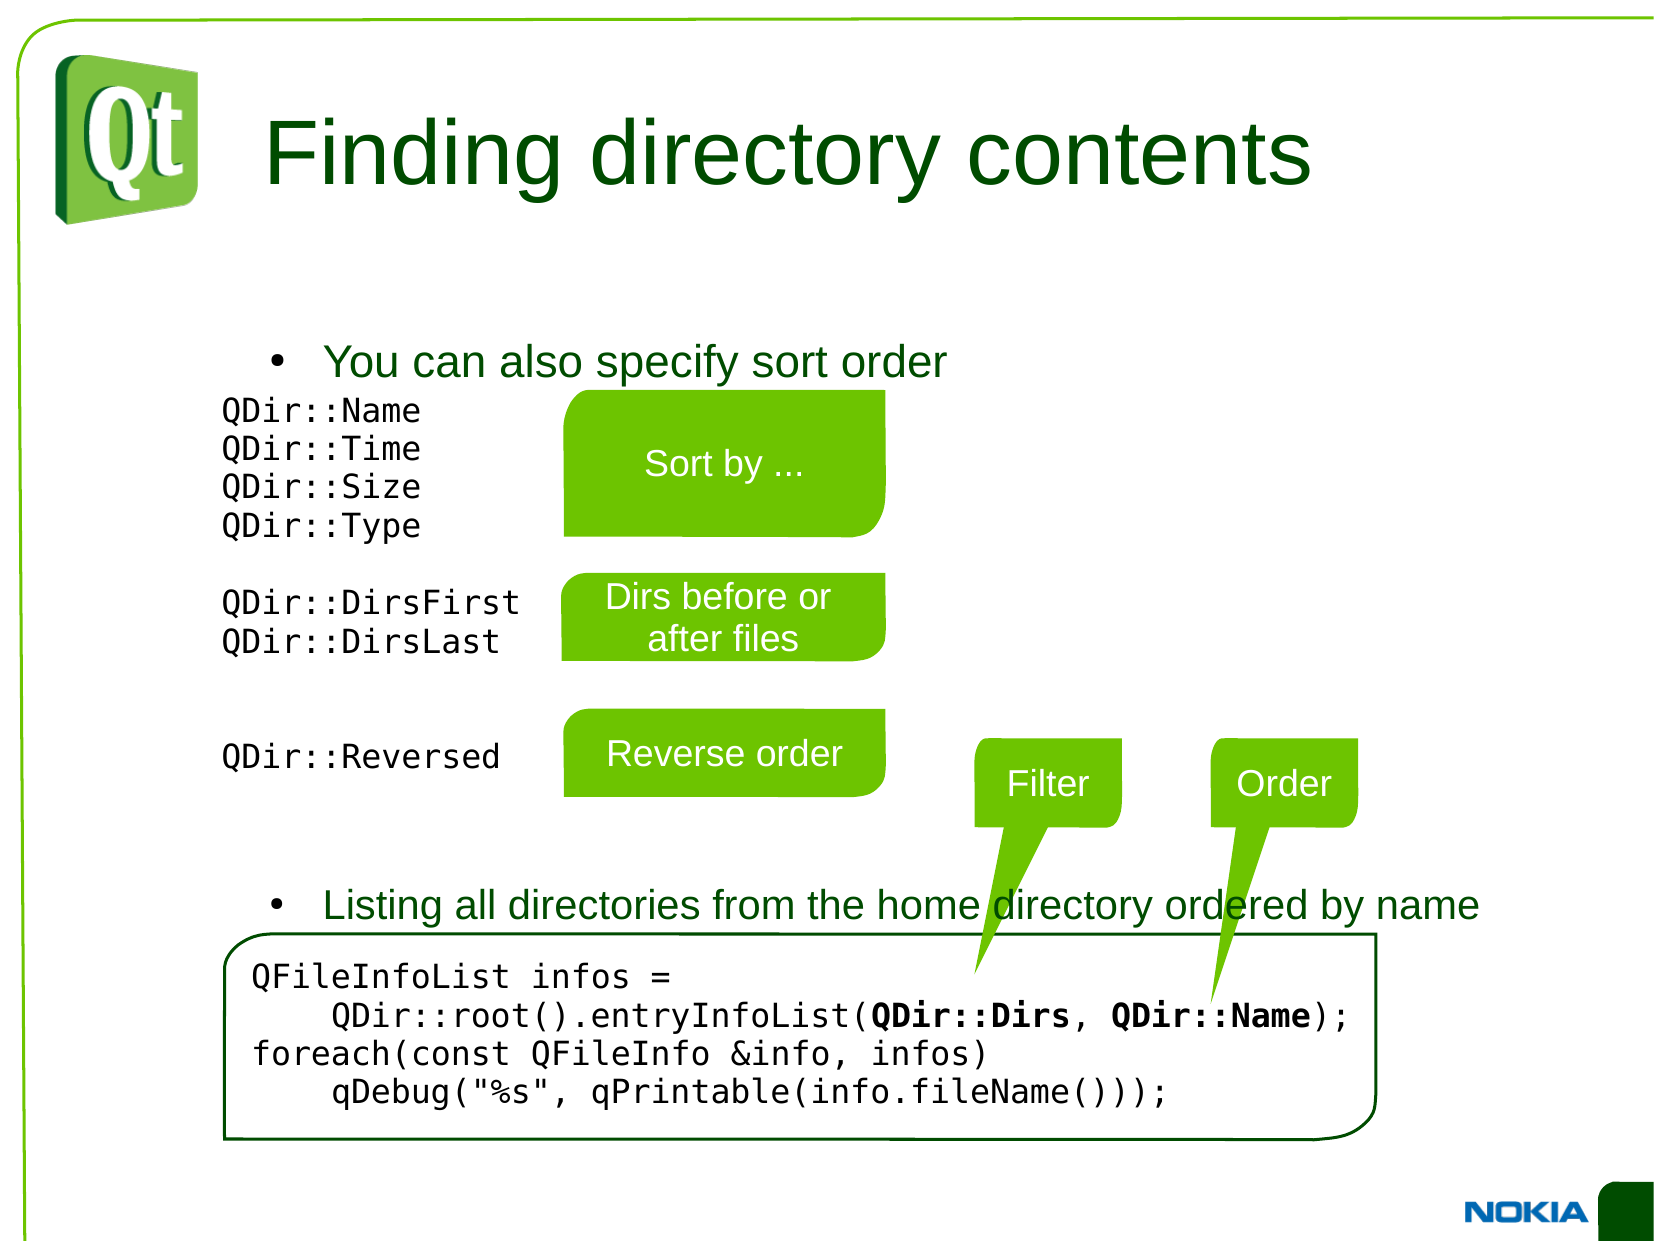

# Finding directory contents
You can also specify sort order
Listing all directories from the home directory ordered by name
QDir::Name
QDir::Time
QDir::Size
QDir::Type
QDir::DirsFirst
QDir::DirsLast
QDir::Reversed
Sort by ...
Dirs before or
after files
Reverse order
Filter
Order
QFileInfoList infos =
 QDir::root().entryInfoList(QDir::Dirs, QDir::Name);
foreach(const QFileInfo &info, infos)
 qDebug("%s", qPrintable(info.fileName()));